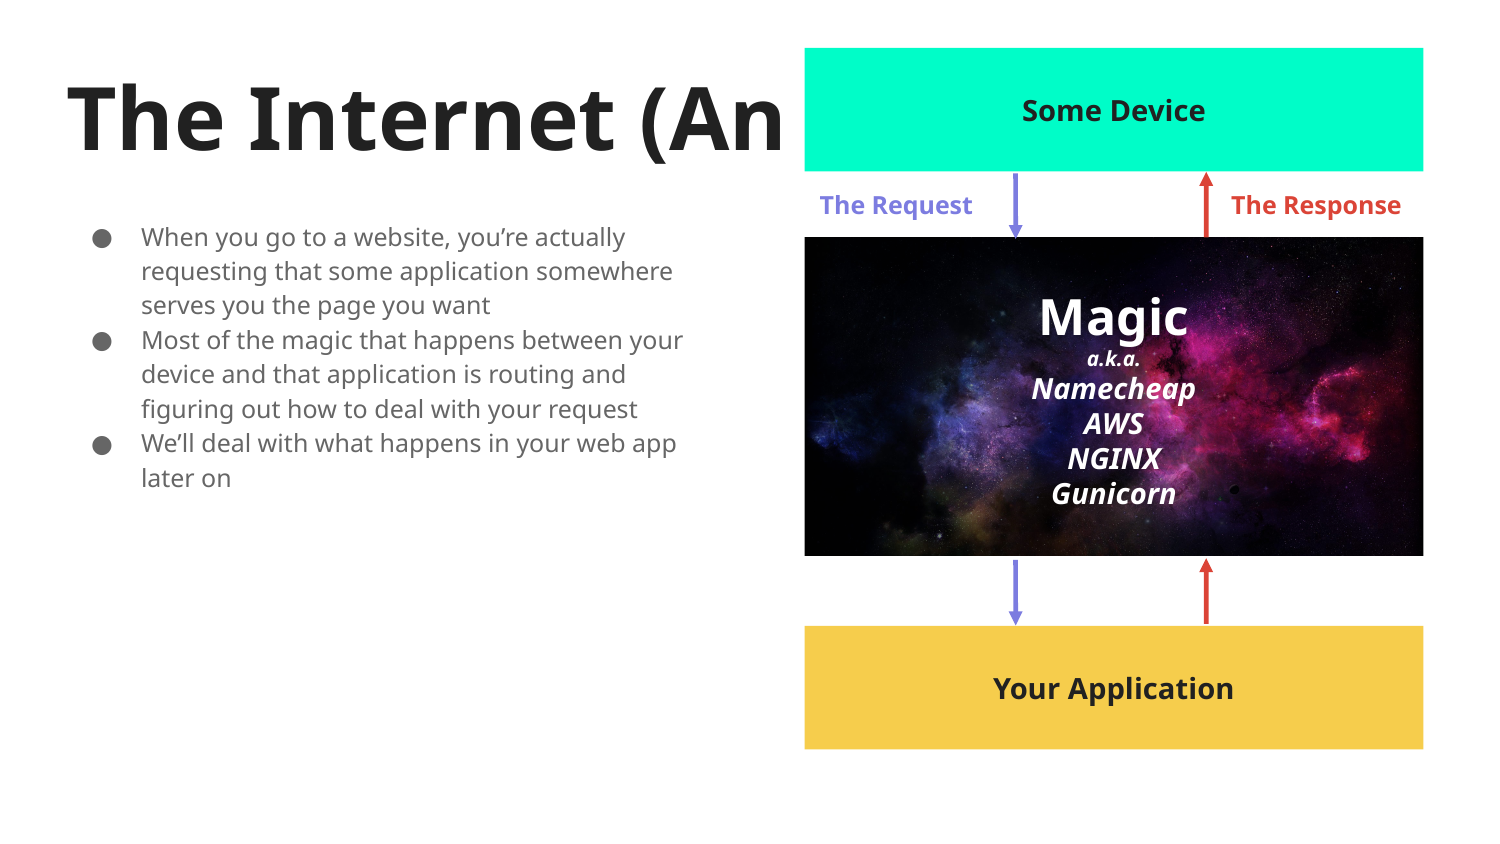

The Internet (An overview)
Some Device
The Request
The Response
# When you go to a website, you’re actually requesting that some application somewhere serves you the page you want
Most of the magic that happens between your device and that application is routing and figuring out how to deal with your request
We’ll deal with what happens in your web app later on
Magic
a.k.a.
Namecheap
AWS
NGINX
Gunicorn
Your Application